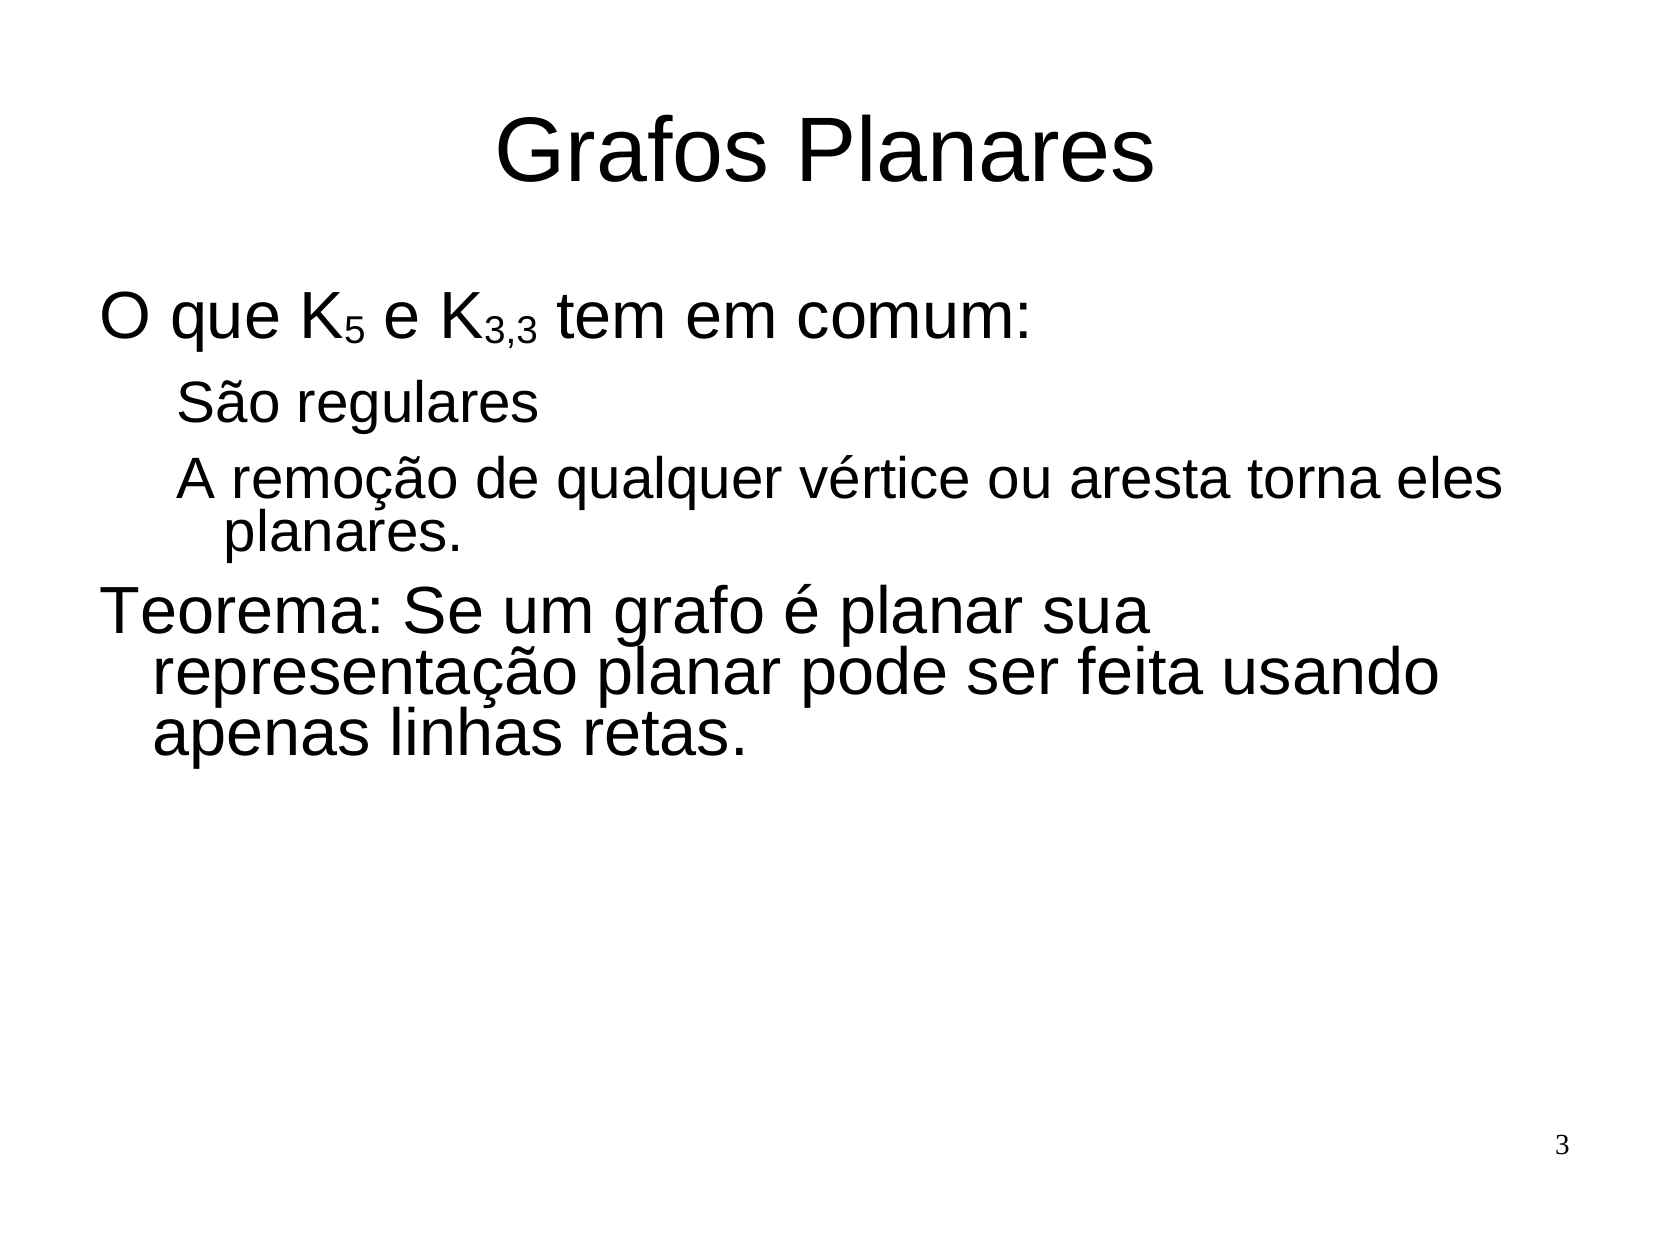

# Grafos Planares
O que K5 e K3,3 tem em comum:
São regulares
A remoção de qualquer vértice ou aresta torna eles planares.
Teorema: Se um grafo é planar sua representação planar pode ser feita usando apenas linhas retas.
3